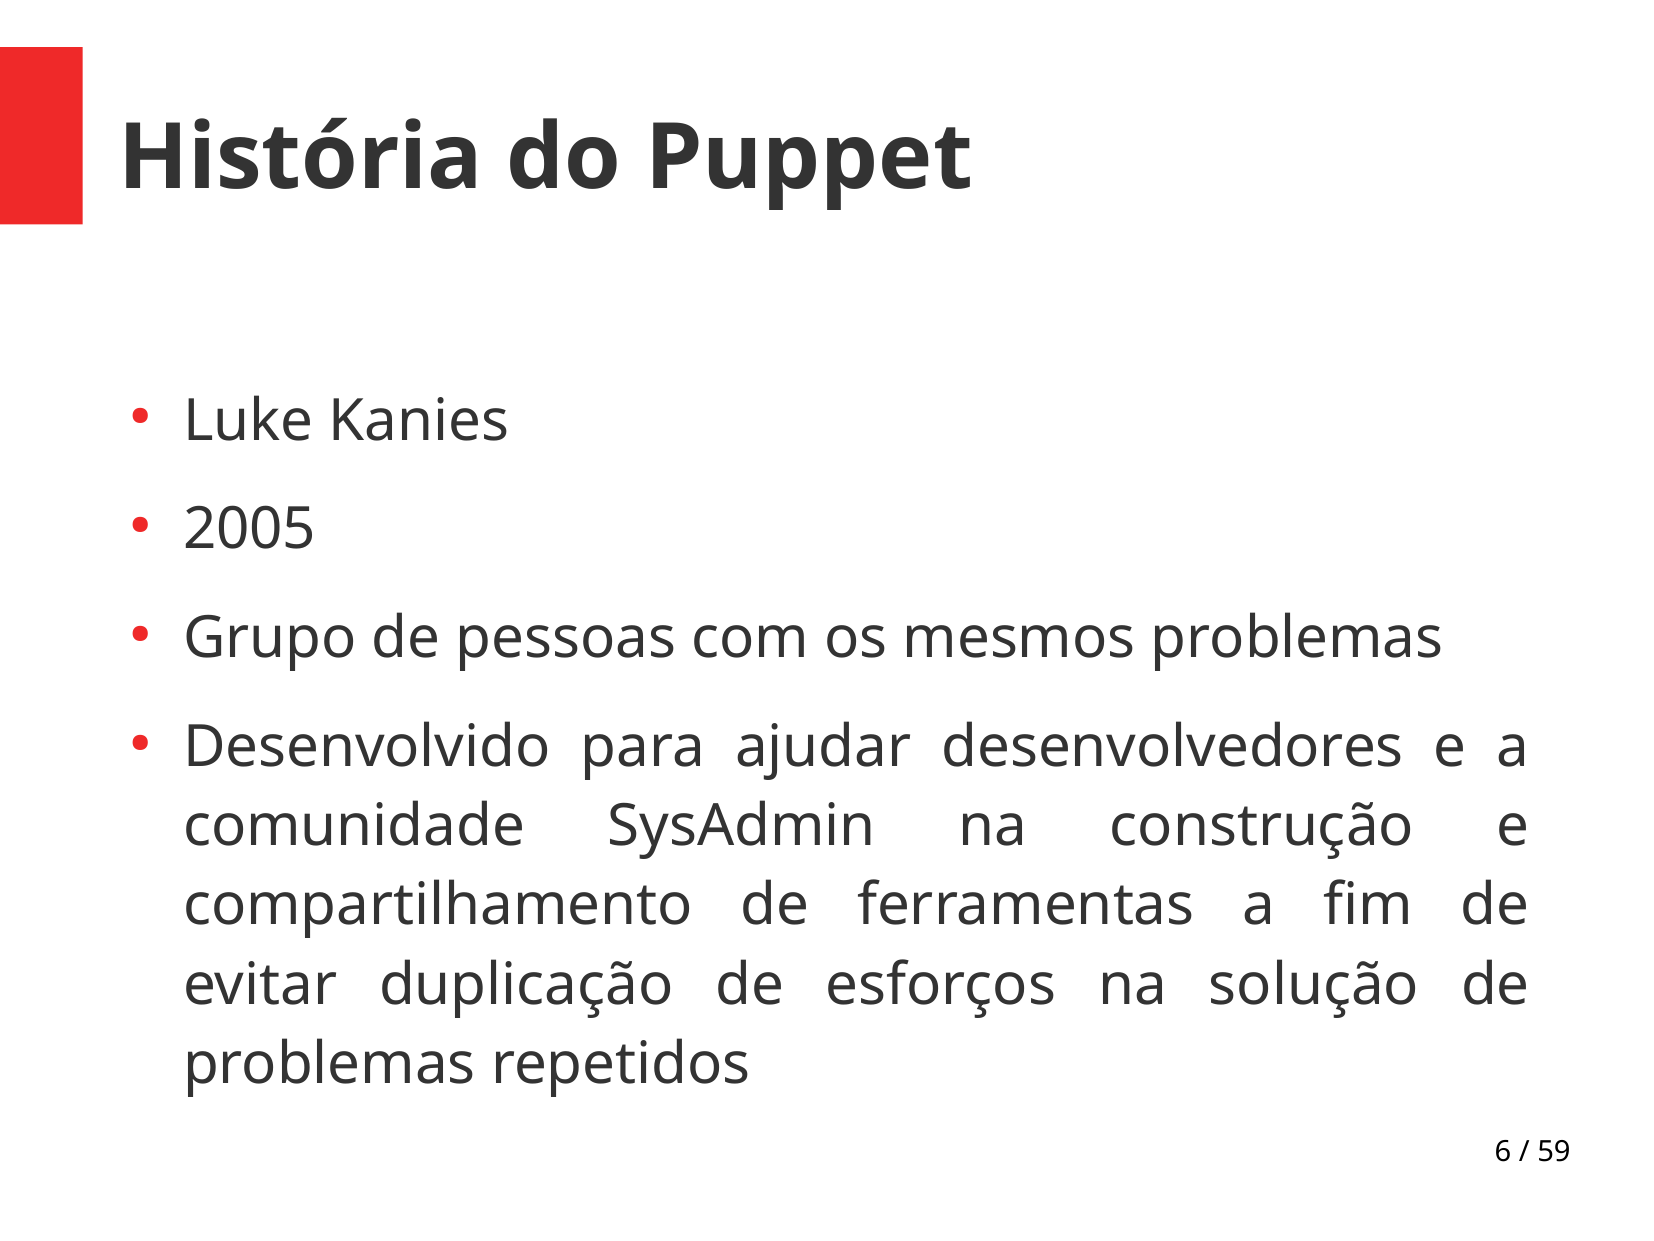

# História do Puppet
Luke Kanies
2005
Grupo de pessoas com os mesmos problemas
Desenvolvido para ajudar desenvolvedores e a comunidade SysAdmin na construção e compartilhamento de ferramentas a fim de evitar duplicação de esforços na solução de problemas repetidos
6